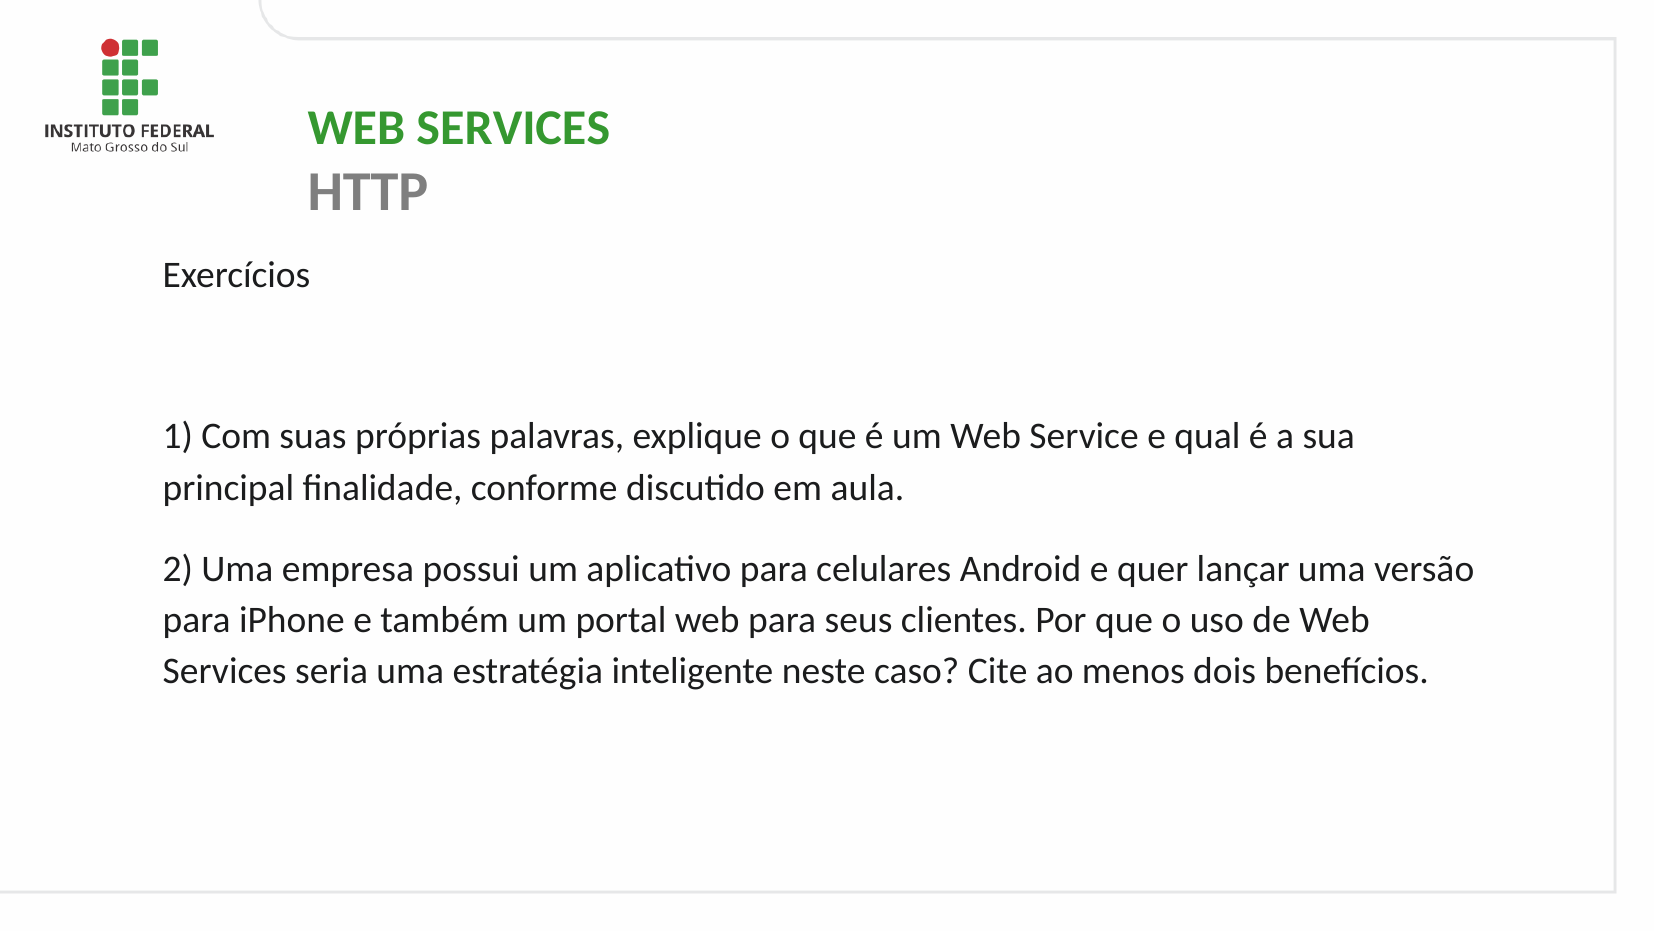

WEB SERVICES
HTTP
# Exercícios
1) Com suas próprias palavras, explique o que é um Web Service e qual é a sua principal finalidade, conforme discutido em aula.
2) Uma empresa possui um aplicativo para celulares Android e quer lançar uma versão para iPhone e também um portal web para seus clientes. Por que o uso de Web Services seria uma estratégia inteligente neste caso? Cite ao menos dois benefícios.